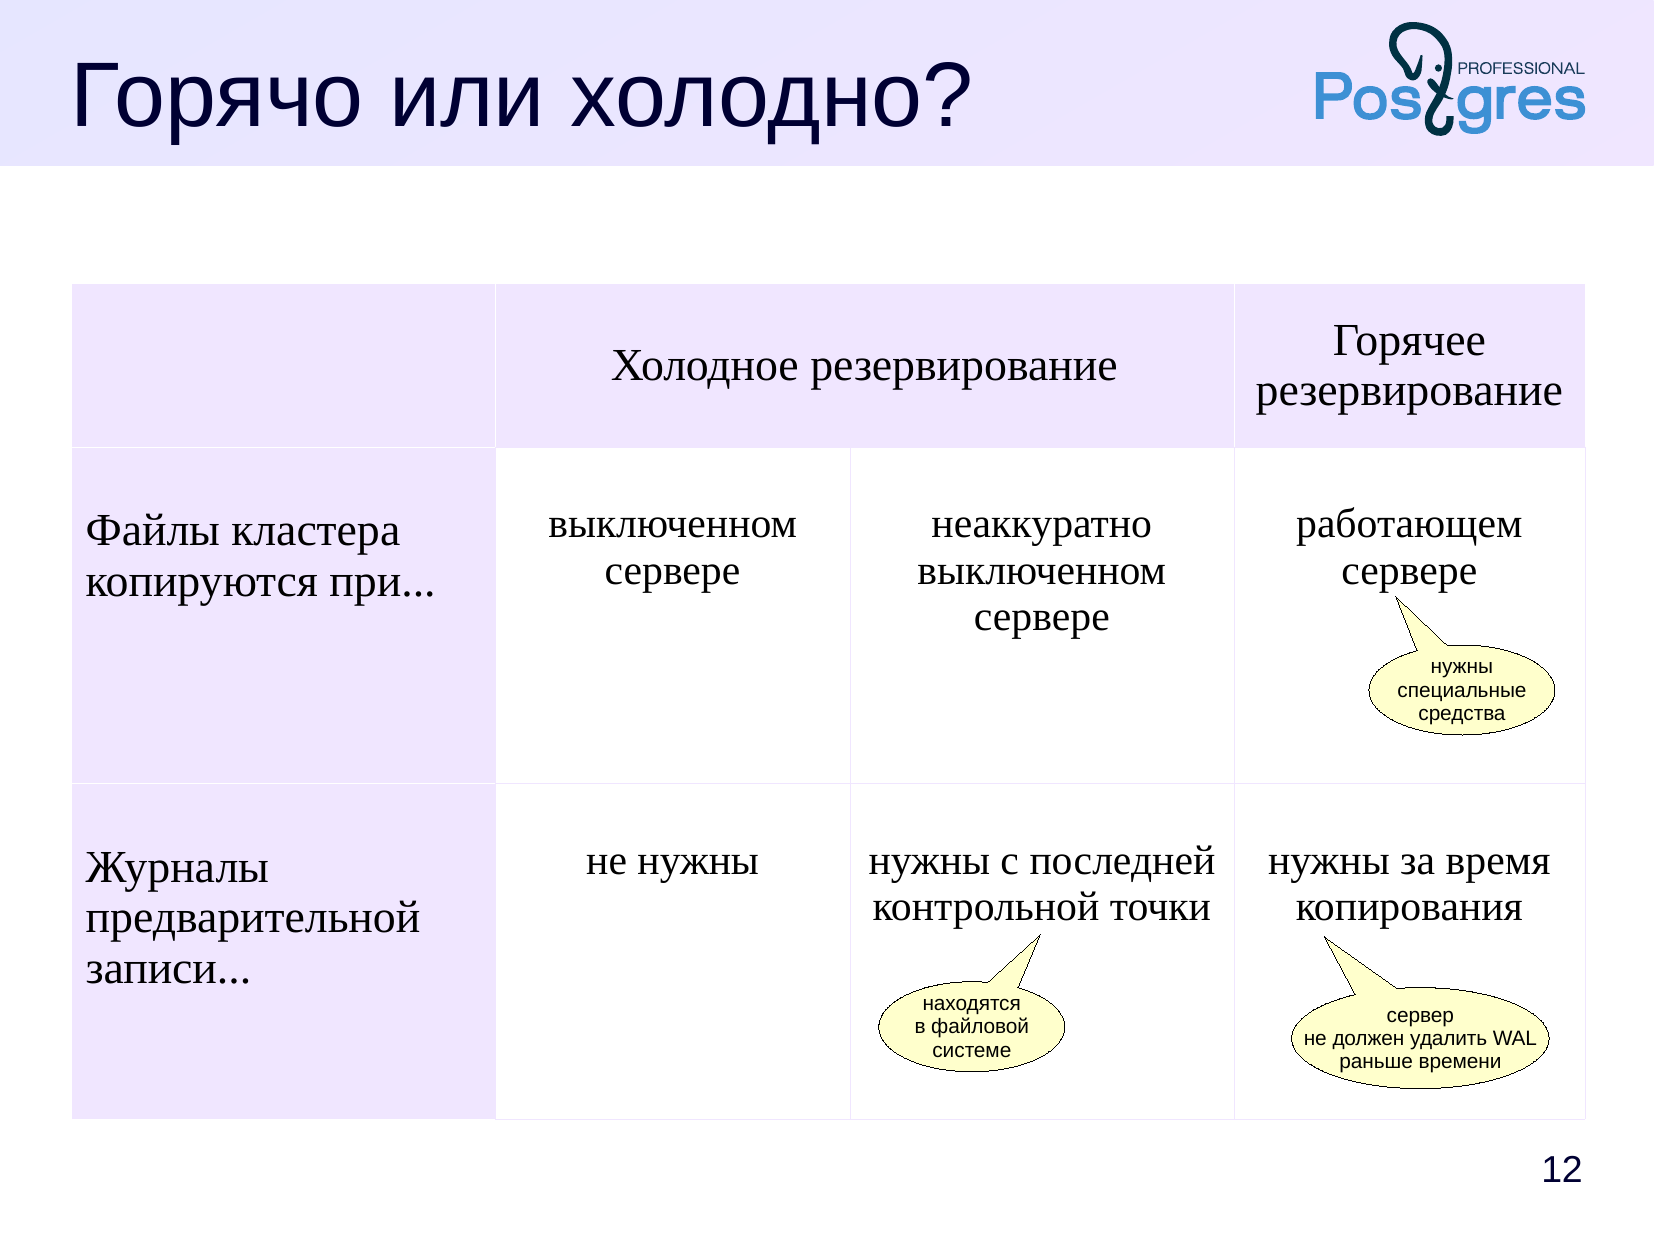

# Горячо или холодно?
| | Холодное резервирование | | Горячее резервирование |
| --- | --- | --- | --- |
| Файлы кластера копируются при... | выключенном сервере | неаккуратно выключенном сервере | работающем сервере |
| Журналы предварительной записи... | не нужны | нужны с последней контрольной точки | нужны за время копирования |
нужны
специальные
средства
находятся
в файловой
системе
сервер
не должен удалить WAL
раньше времени